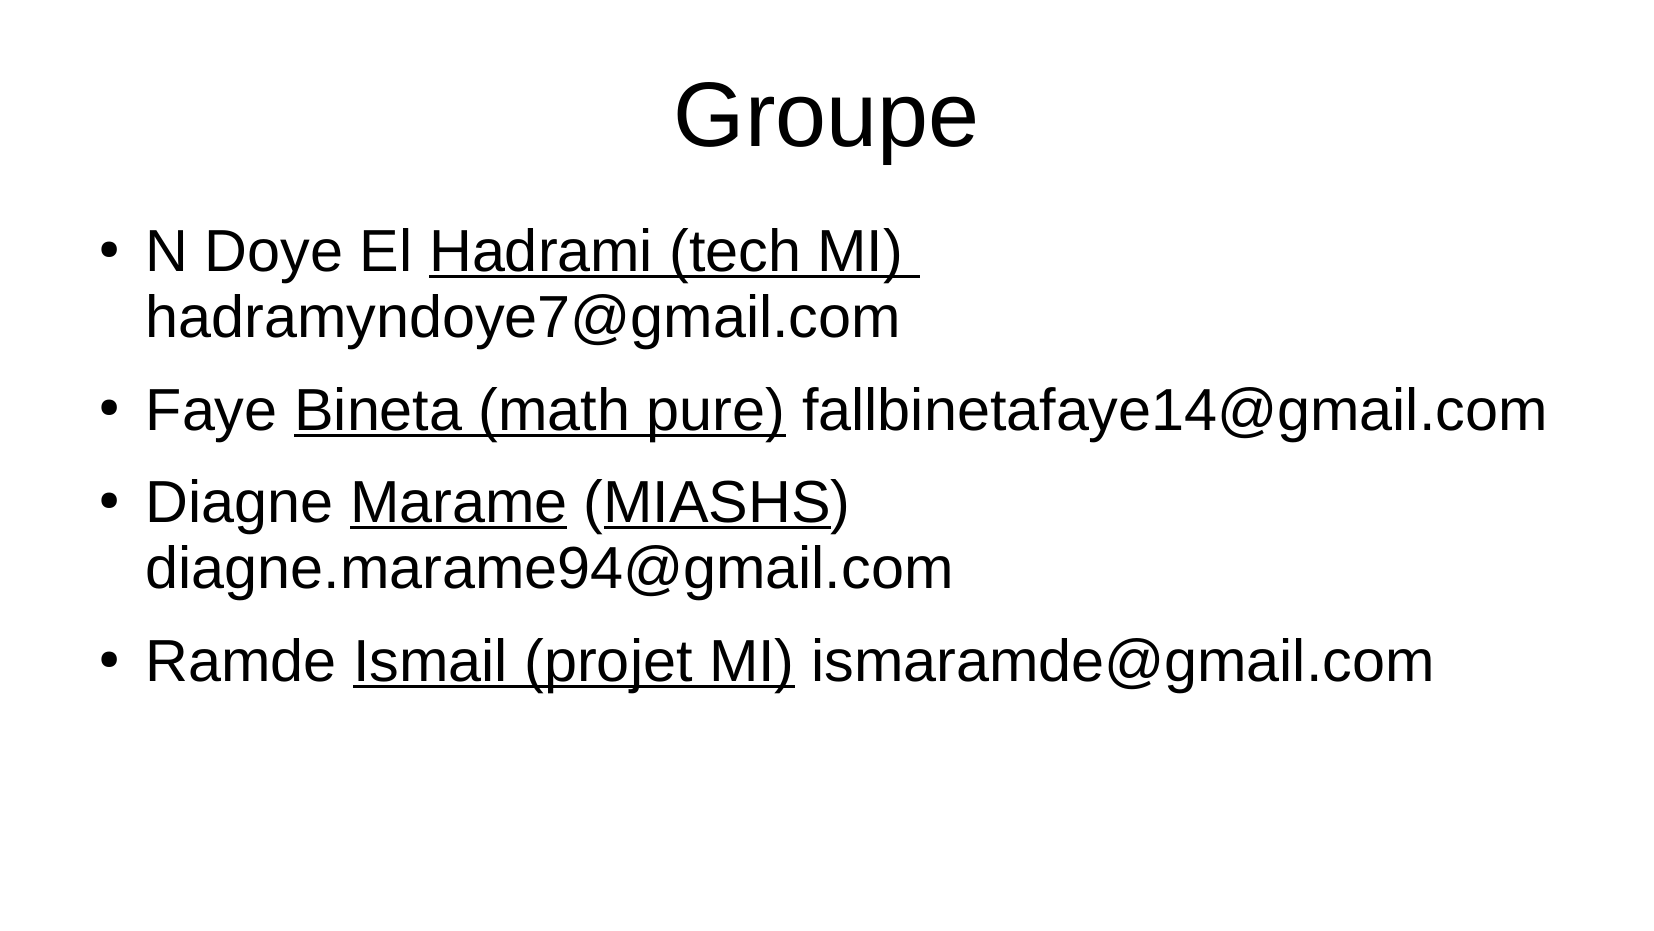

# Groupe
N Doye El Hadrami (tech MI) hadramyndoye7@gmail.com
Faye Bineta (math pure) fallbinetafaye14@gmail.com
Diagne Marame (MIASHS) diagne.marame94@gmail.com
Ramde Ismail (projet MI) ismaramde@gmail.com